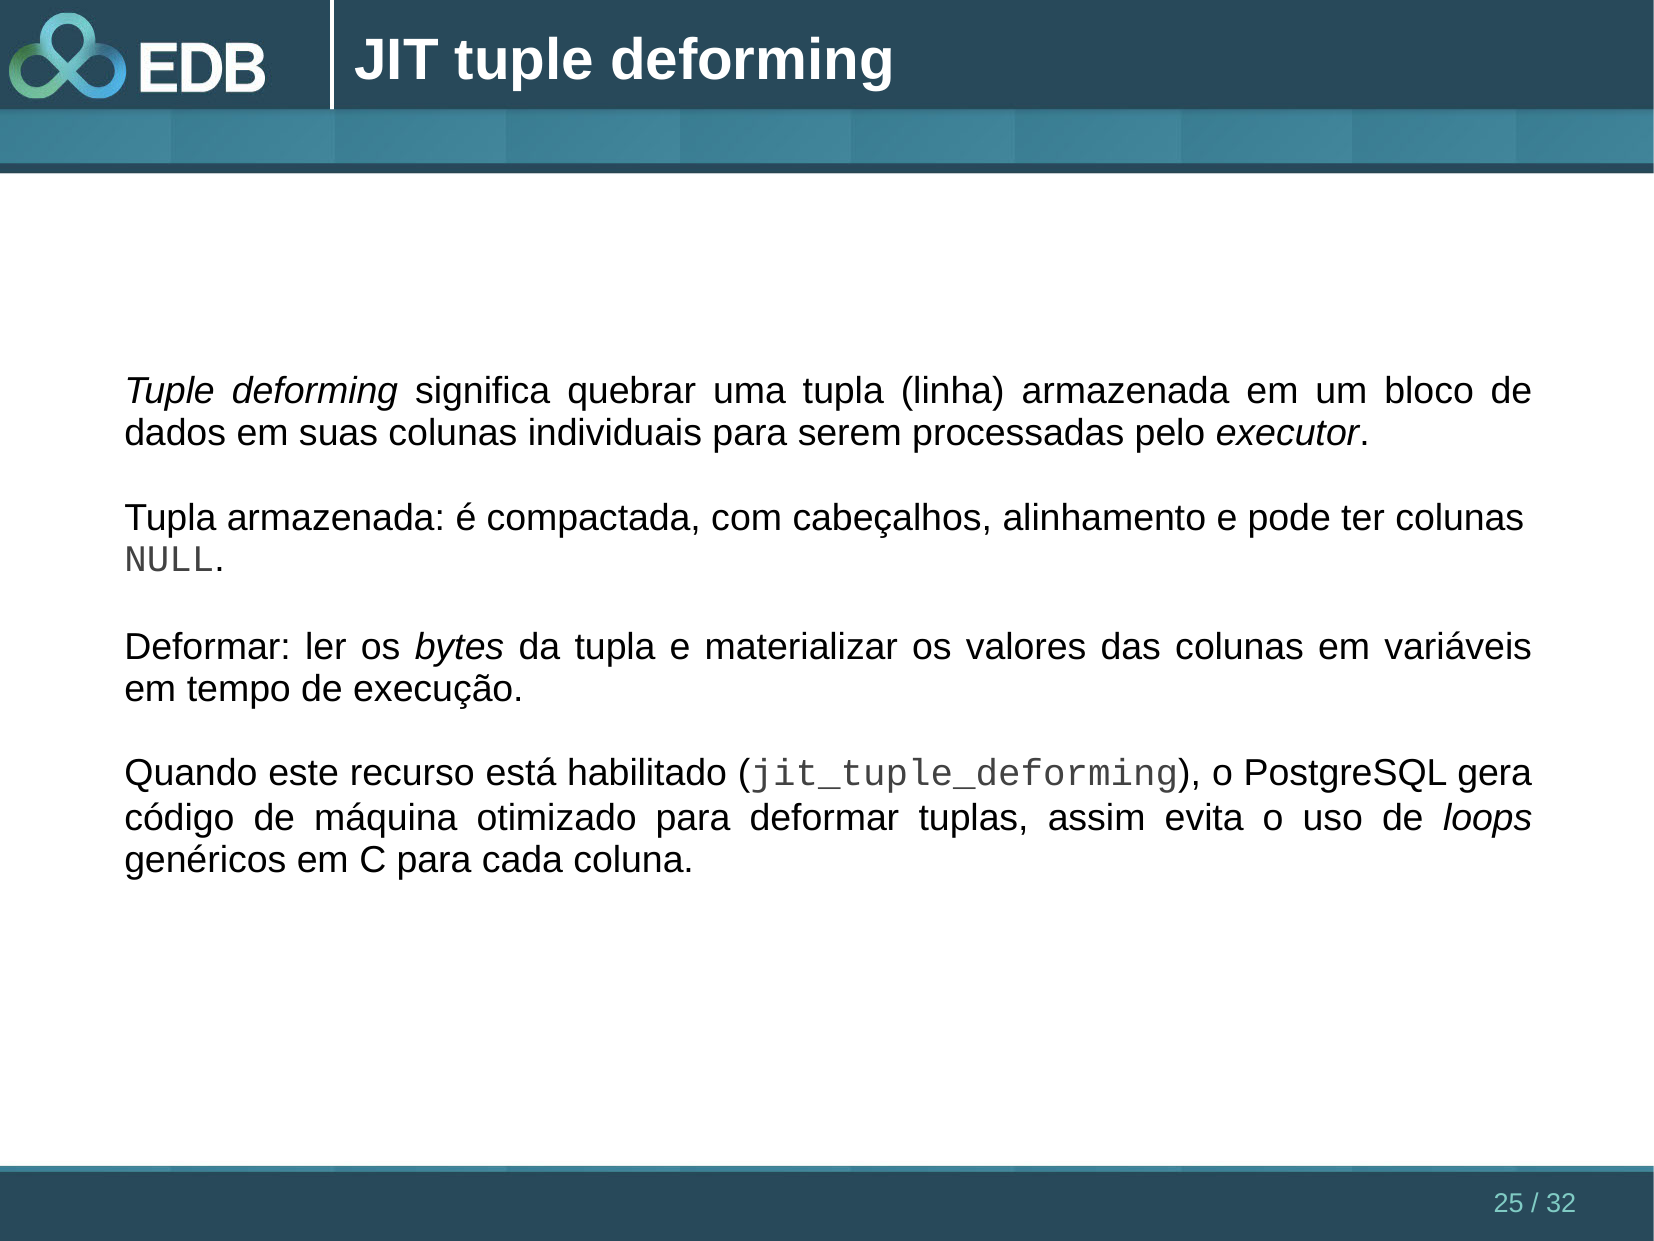

# JIT tuple deforming
Tuple deforming significa quebrar uma tupla (linha) armazenada em um bloco de dados em suas colunas individuais para serem processadas pelo executor.
Tupla armazenada: é compactada, com cabeçalhos, alinhamento e pode ter colunas
NULL.
Deformar: ler os bytes da tupla e materializar os valores das colunas em variáveis em tempo de execução.
Quando este recurso está habilitado (jit_tuple_deforming), o PostgreSQL gera código de máquina otimizado para deformar tuplas, assim evita o uso de loops genéricos em C para cada coluna.